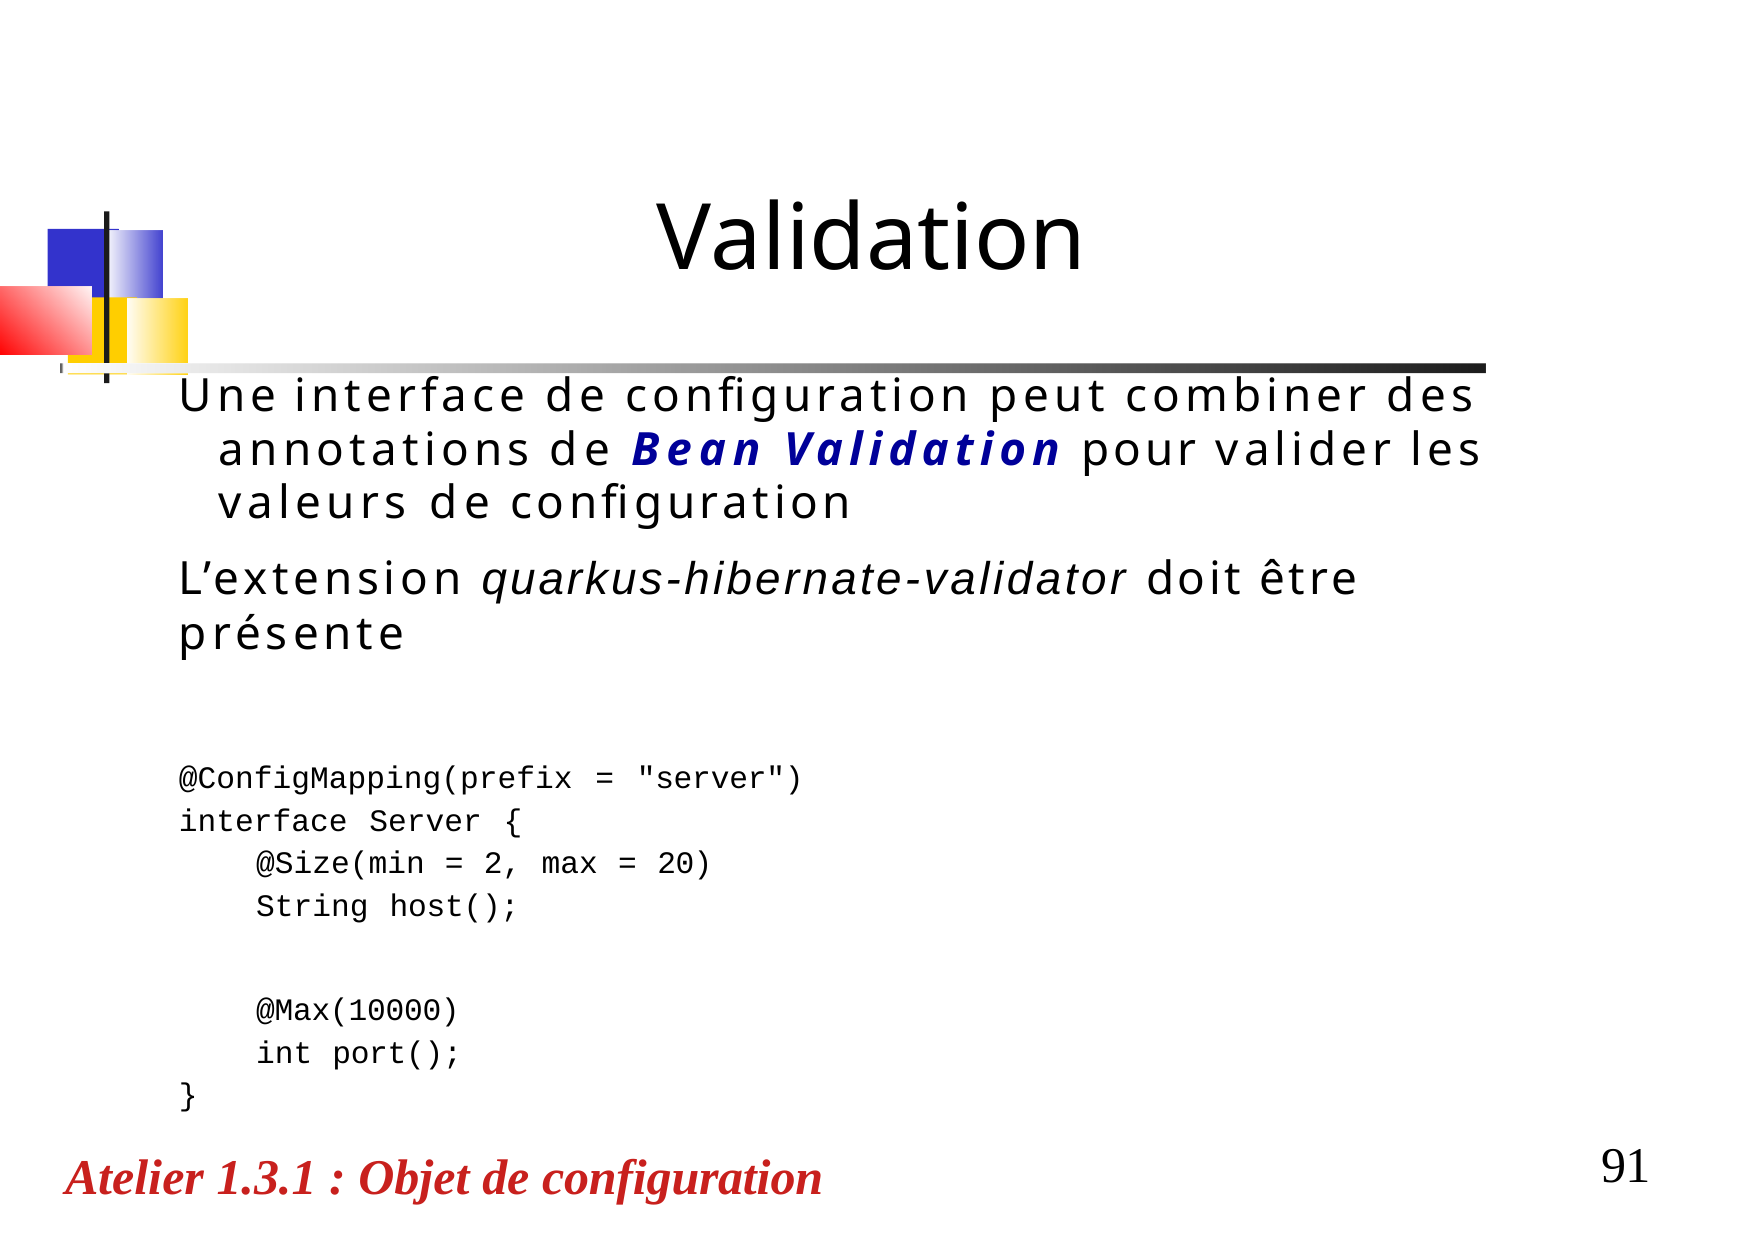

# Validation
Une interface de configuration peut combiner des annotations de Bean Validation pour valider les valeurs de configuration
L’extension quarkus-hibernate-validator doit être présente
@ConfigMapping(prefix = "server") interface Server {
@Size(min = 2, max = 20) String host();
@Max(10000)
int port();
}
91
Atelier 1.3.1 : Objet de configuration